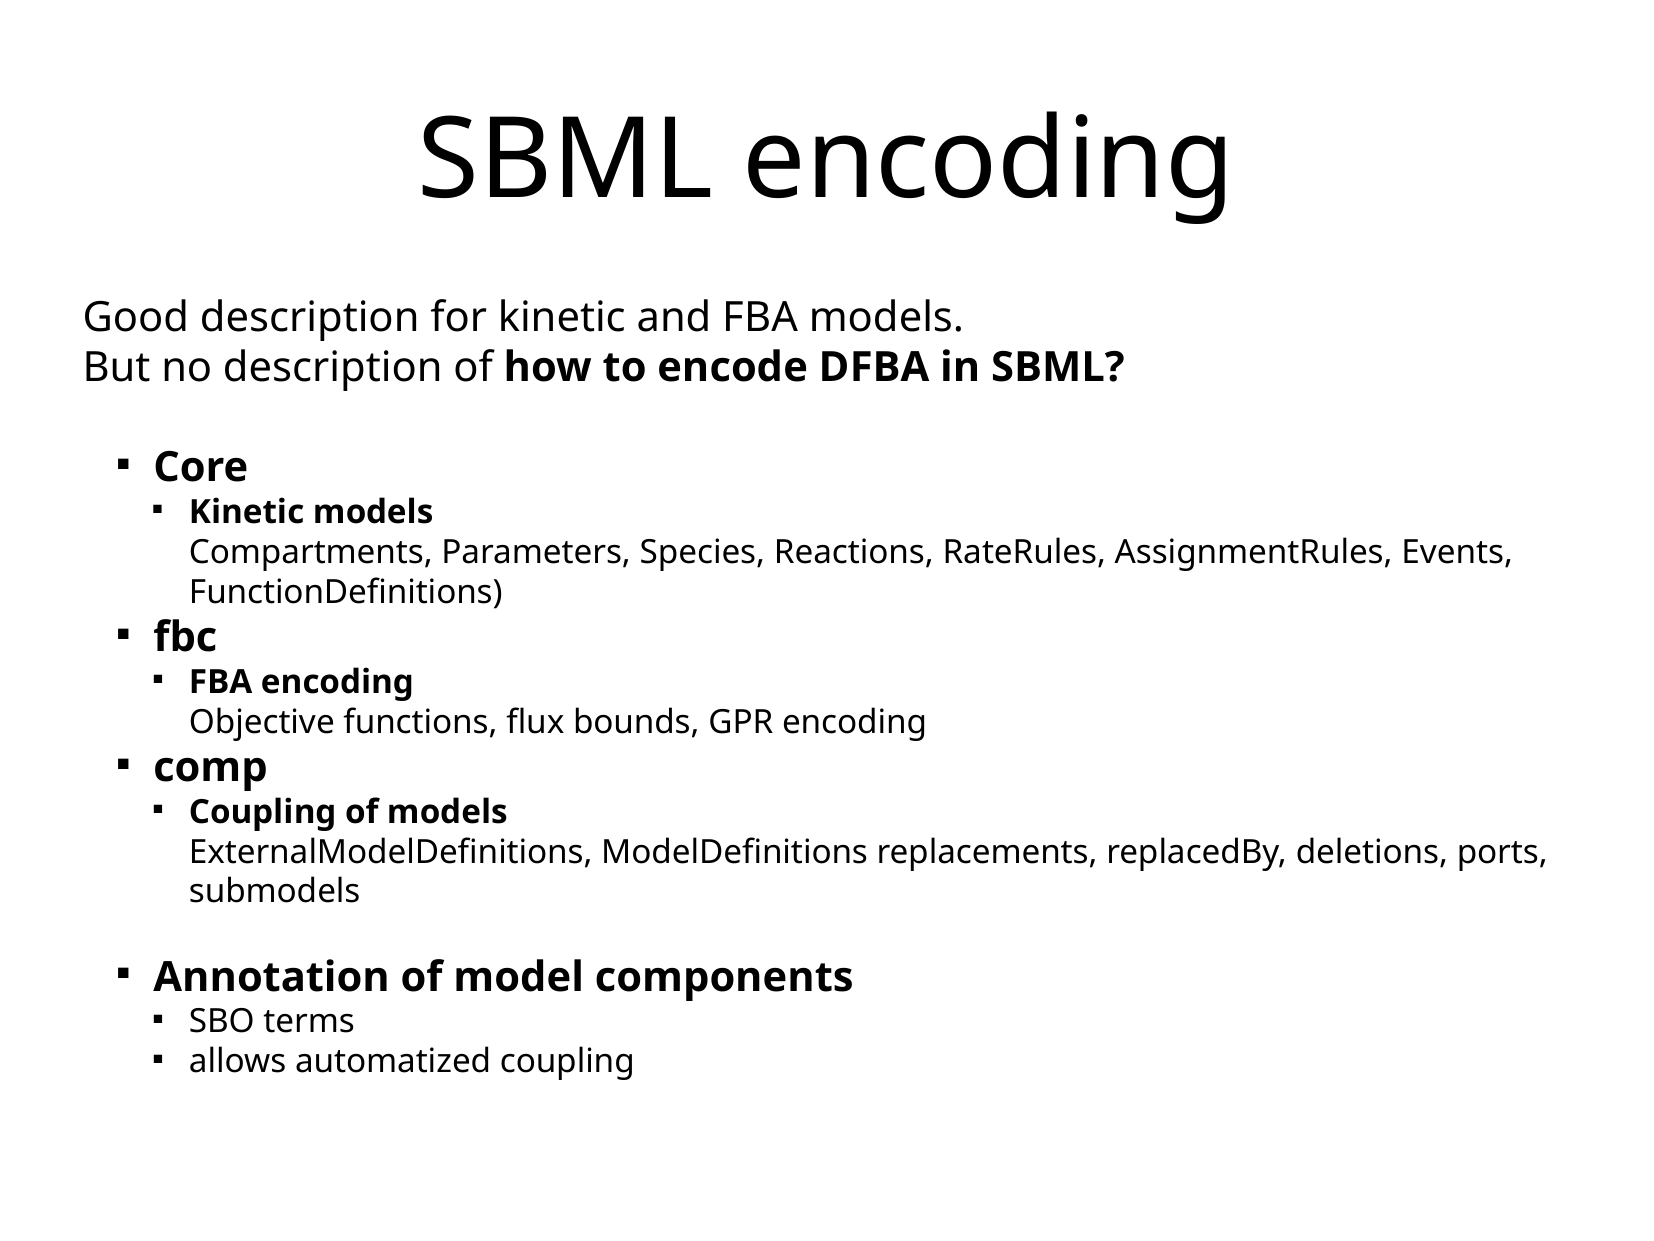

SBML encoding
Good description for kinetic and FBA models.
But no description of how to encode DFBA in SBML?
Core
Kinetic models
Compartments, Parameters, Species, Reactions, RateRules, AssignmentRules, Events, FunctionDefinitions)
fbc
FBA encoding
Objective functions, flux bounds, GPR encoding
comp
Coupling of models
ExternalModelDefinitions, ModelDefinitions replacements, replacedBy, deletions, ports, submodels
Annotation of model components
SBO terms
allows automatized coupling